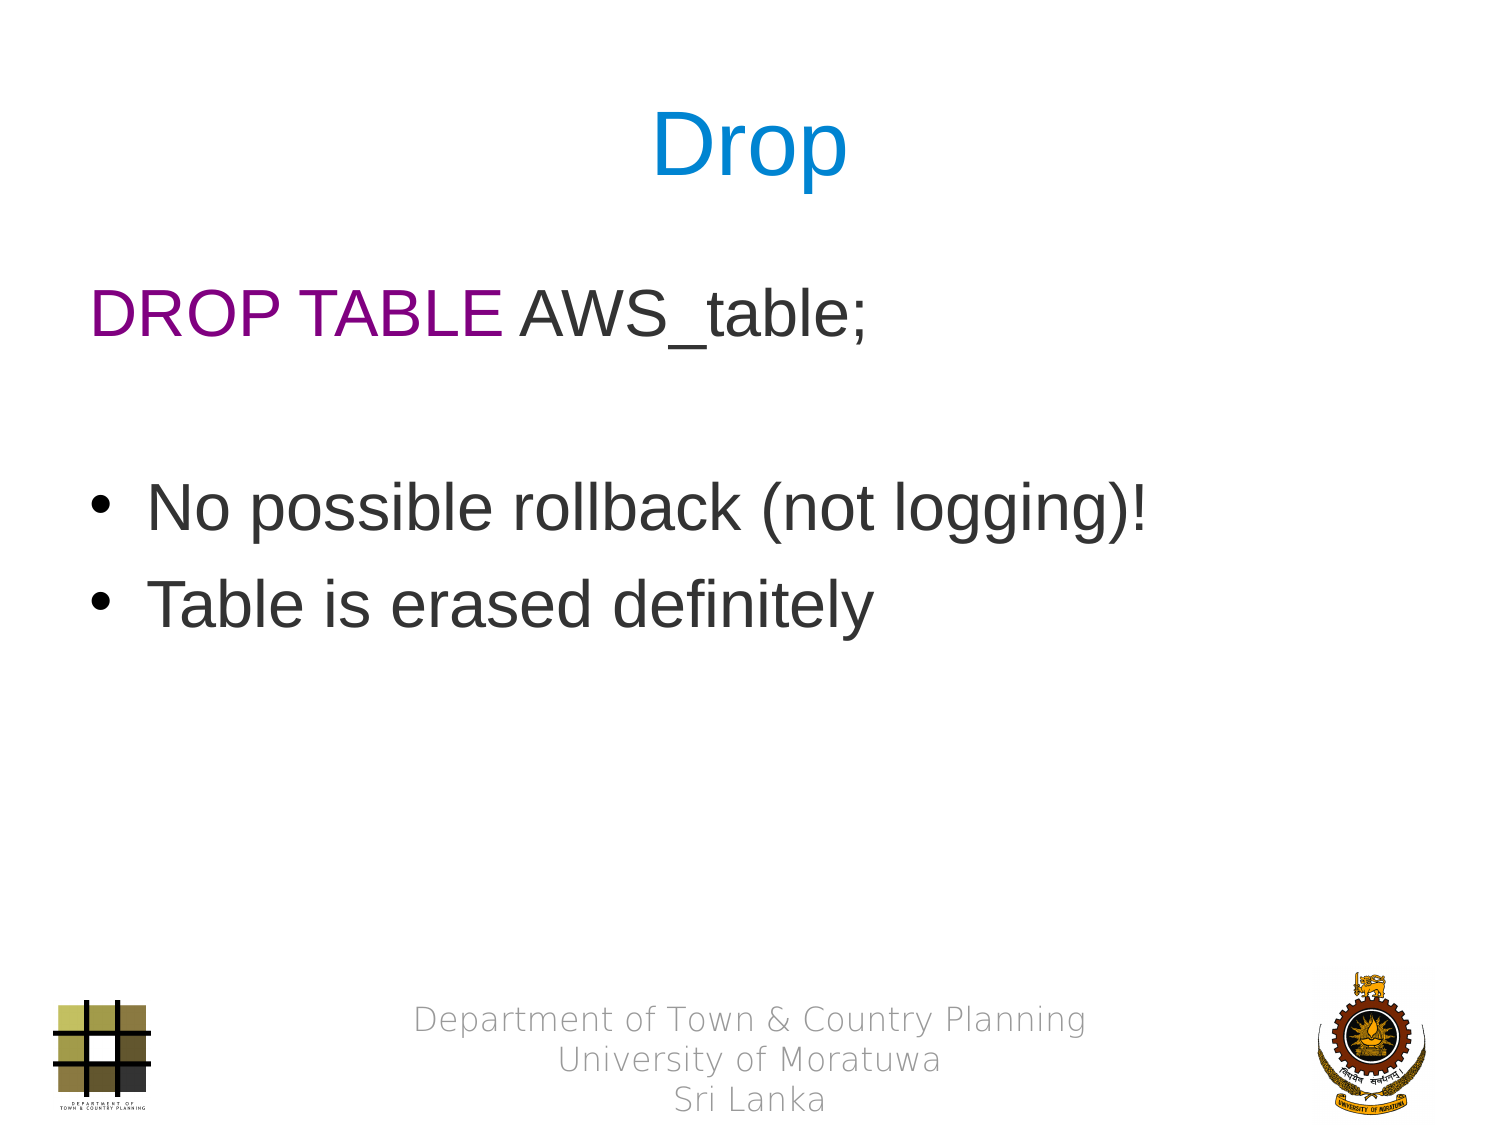

# Drop
DROP TABLE AWS_table;
No possible rollback (not logging)!
Table is erased definitely